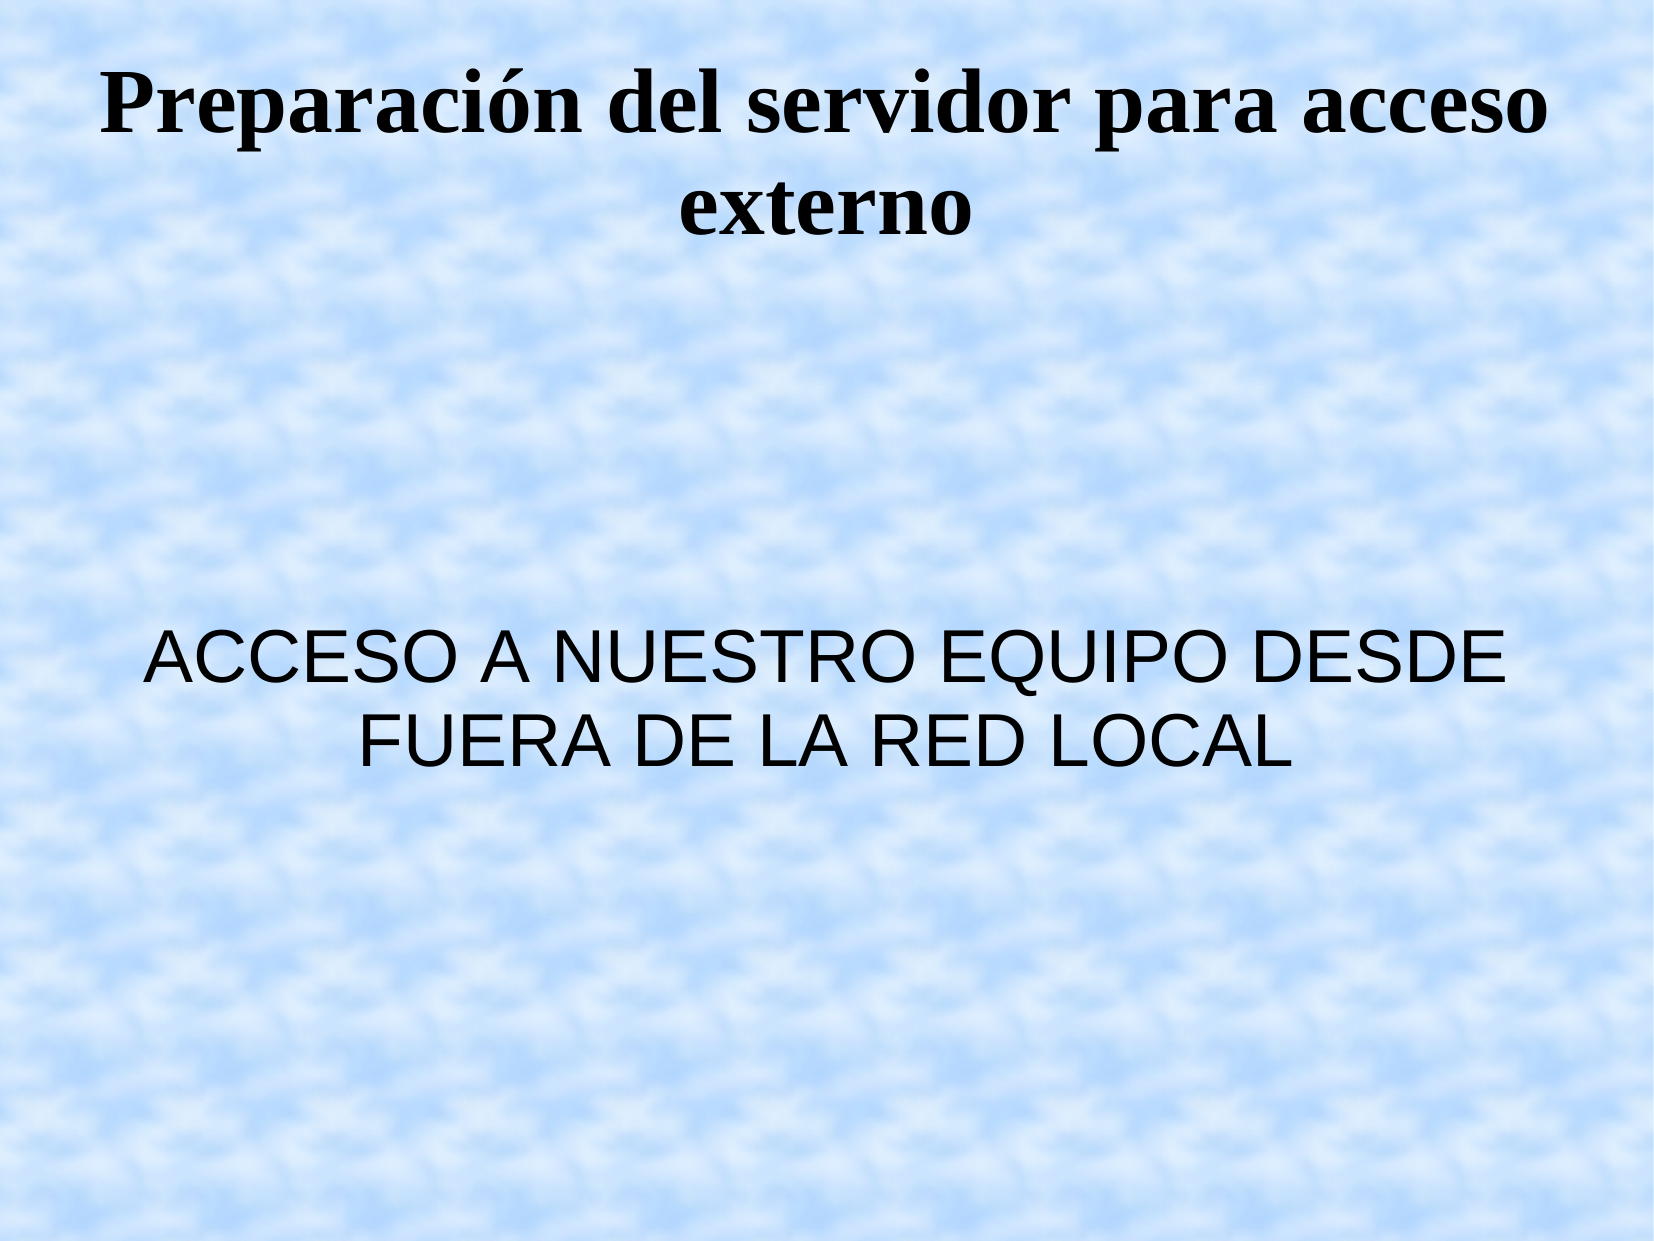

# Preparación del servidor para acceso externo
ACCESO A NUESTRO EQUIPO DESDE FUERA DE LA RED LOCAL